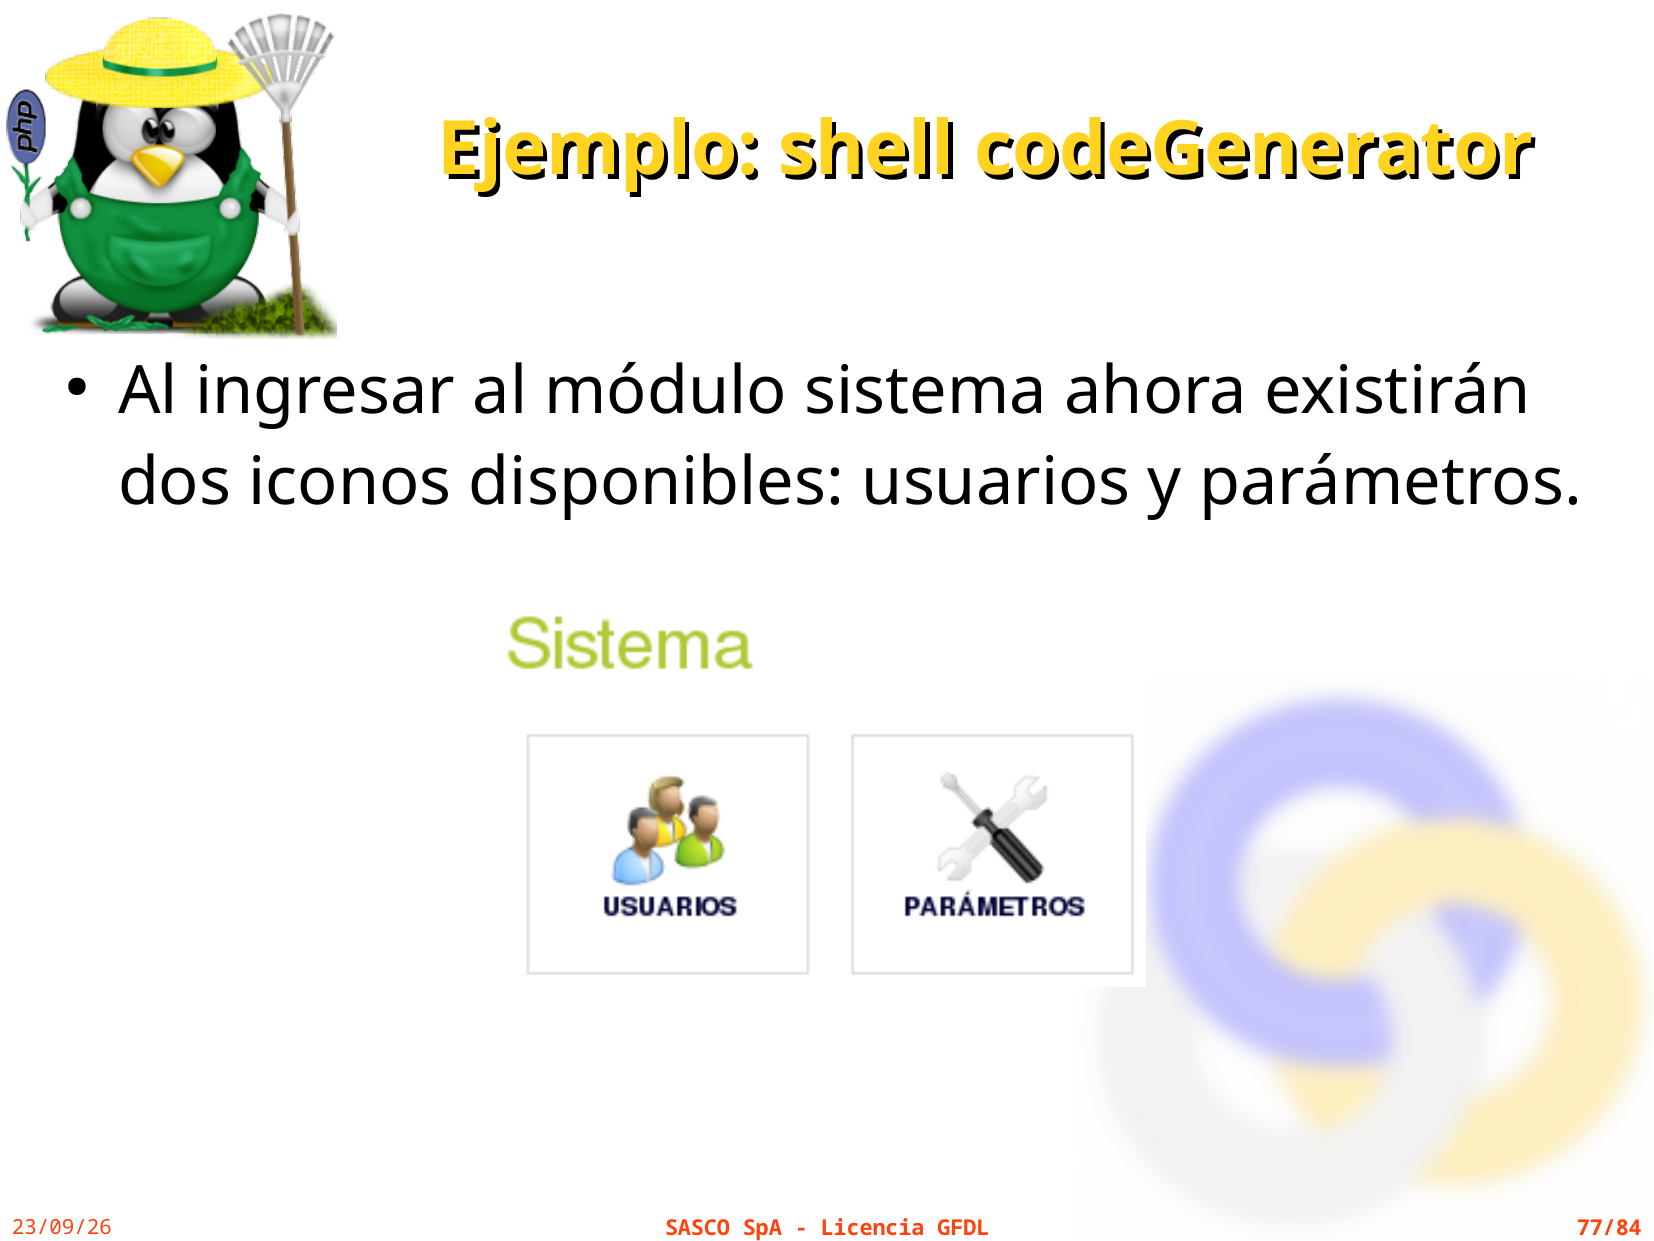

# Ejemplo: shell codeGenerator
Al ingresar al módulo sistema ahora existirán dos iconos disponibles: usuarios y parámetros.
SASCO SpA - Licencia GFDL
77